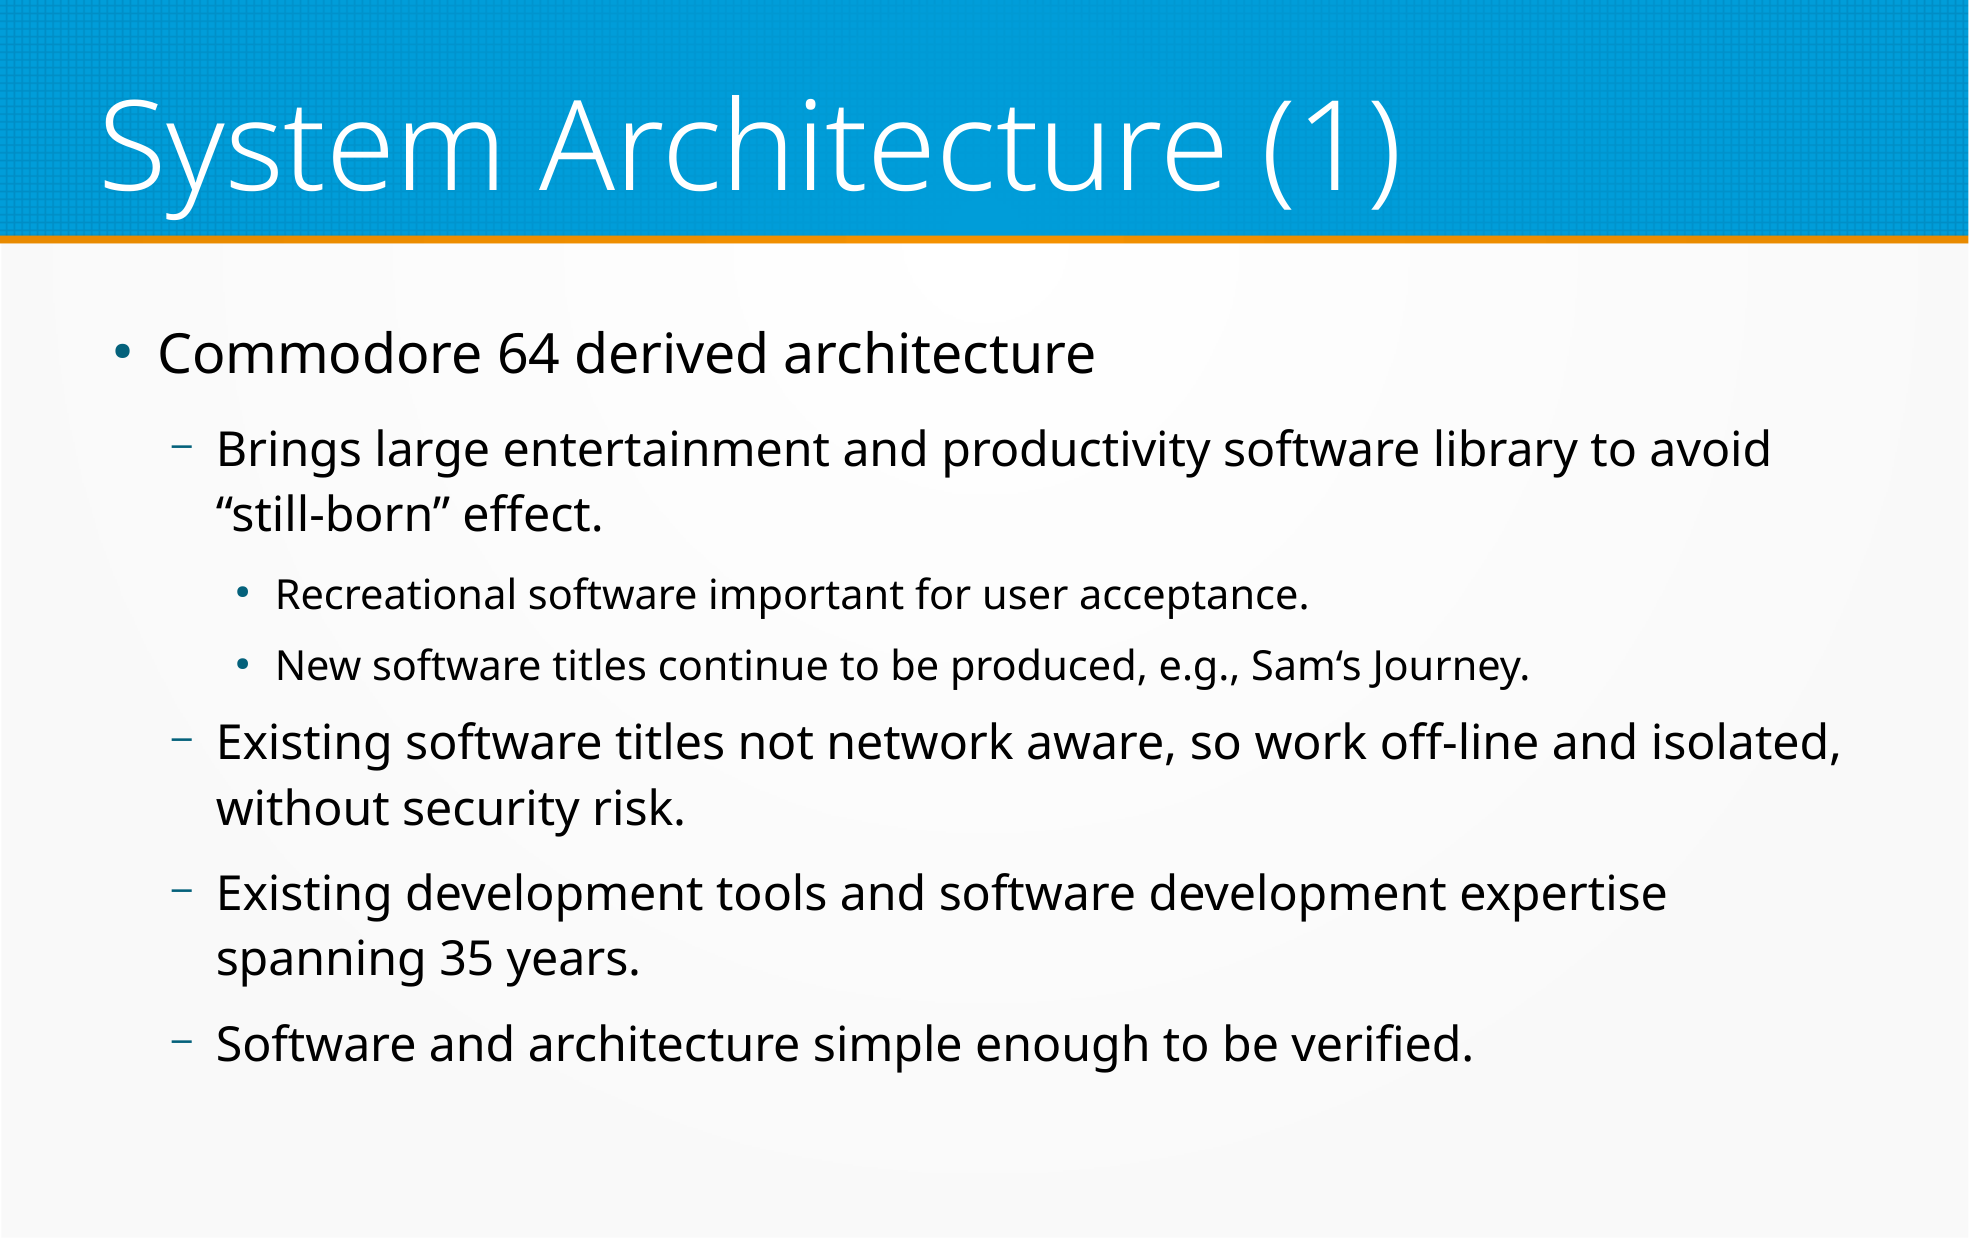

# System Architecture (1)
Commodore 64 derived architecture
Brings large entertainment and productivity software library to avoid “still-born” effect.
Recreational software important for user acceptance.
New software titles continue to be produced, e.g., Sam‘s Journey.
Existing software titles not network aware, so work off-line and isolated, without security risk.
Existing development tools and software development expertise spanning 35 years.
Software and architecture simple enough to be verified.